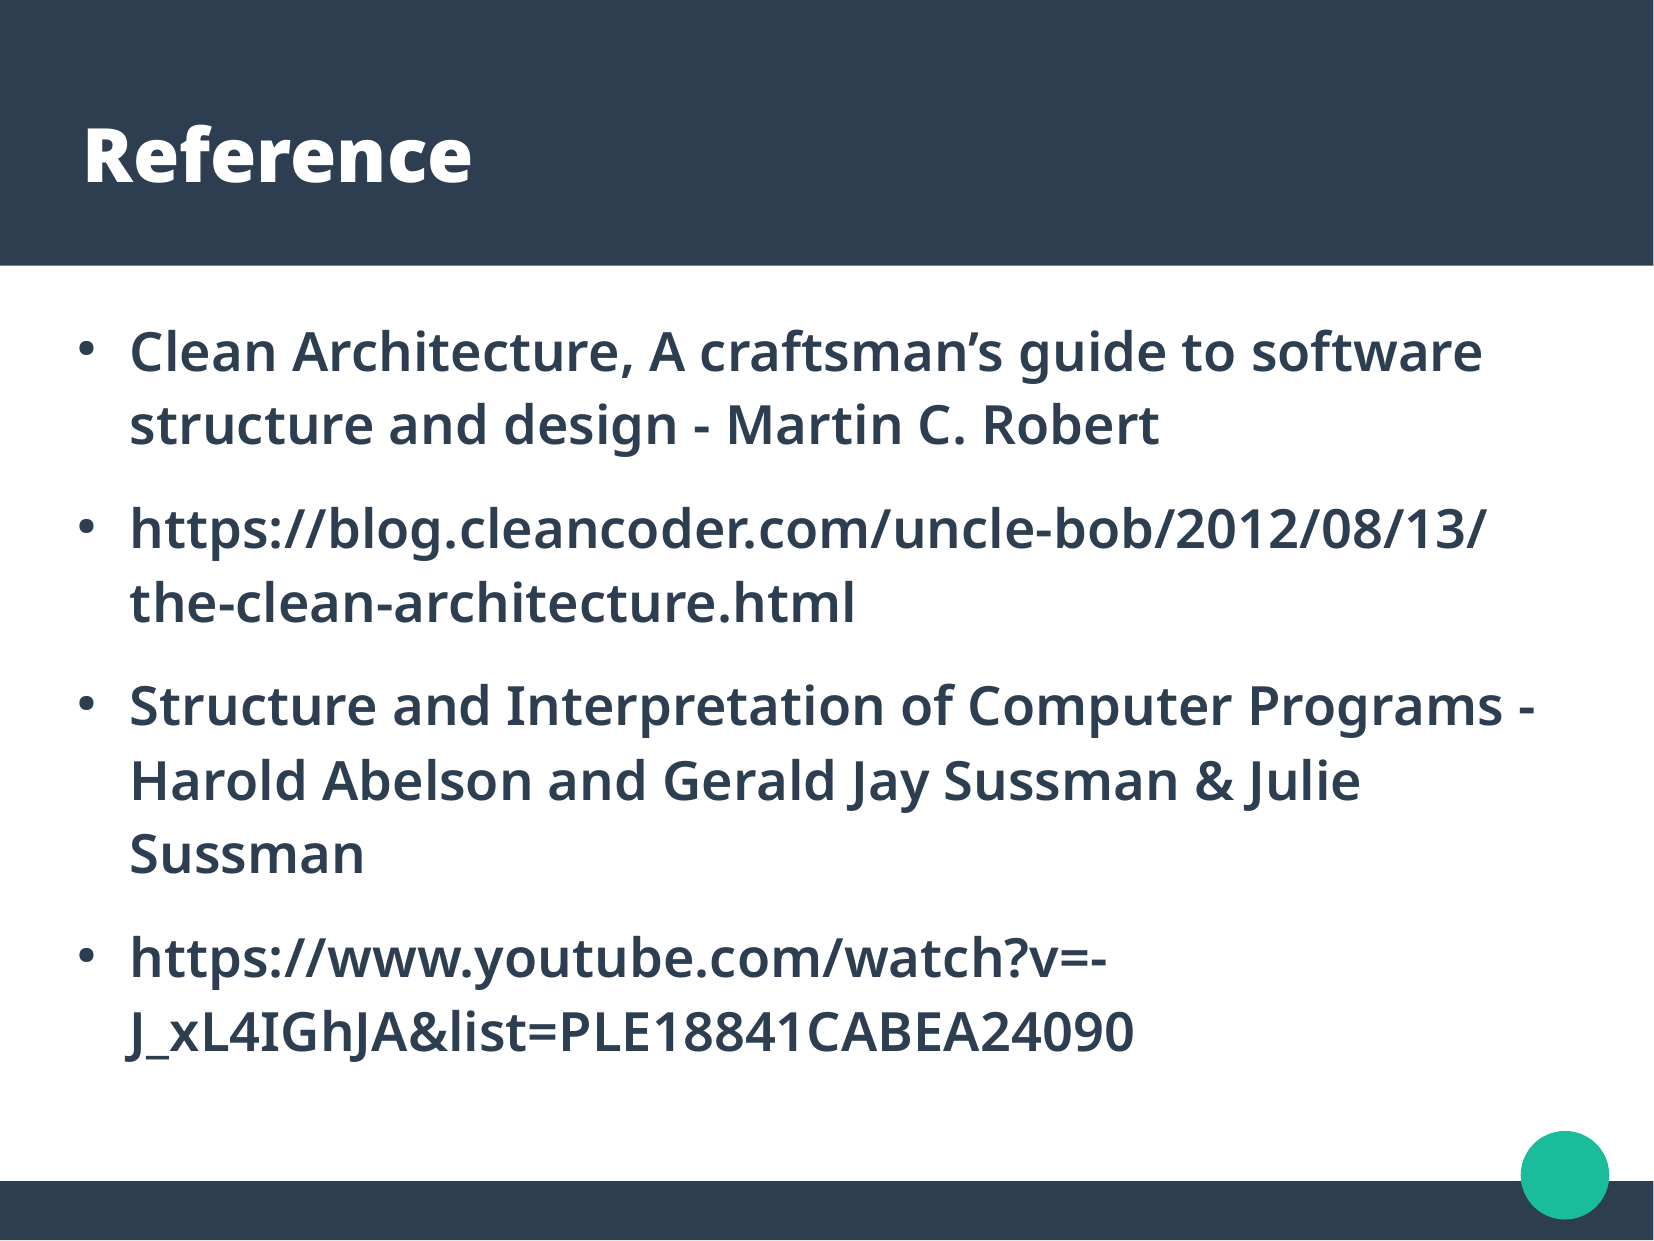

# Reference
Clean Architecture, A craftsman’s guide to software structure and design - Martin C. Robert
https://blog.cleancoder.com/uncle-bob/2012/08/13/the-clean-architecture.html
Structure and Interpretation of Computer Programs - Harold Abelson and Gerald Jay Sussman & Julie Sussman
https://www.youtube.com/watch?v=-J_xL4IGhJA&list=PLE18841CABEA24090